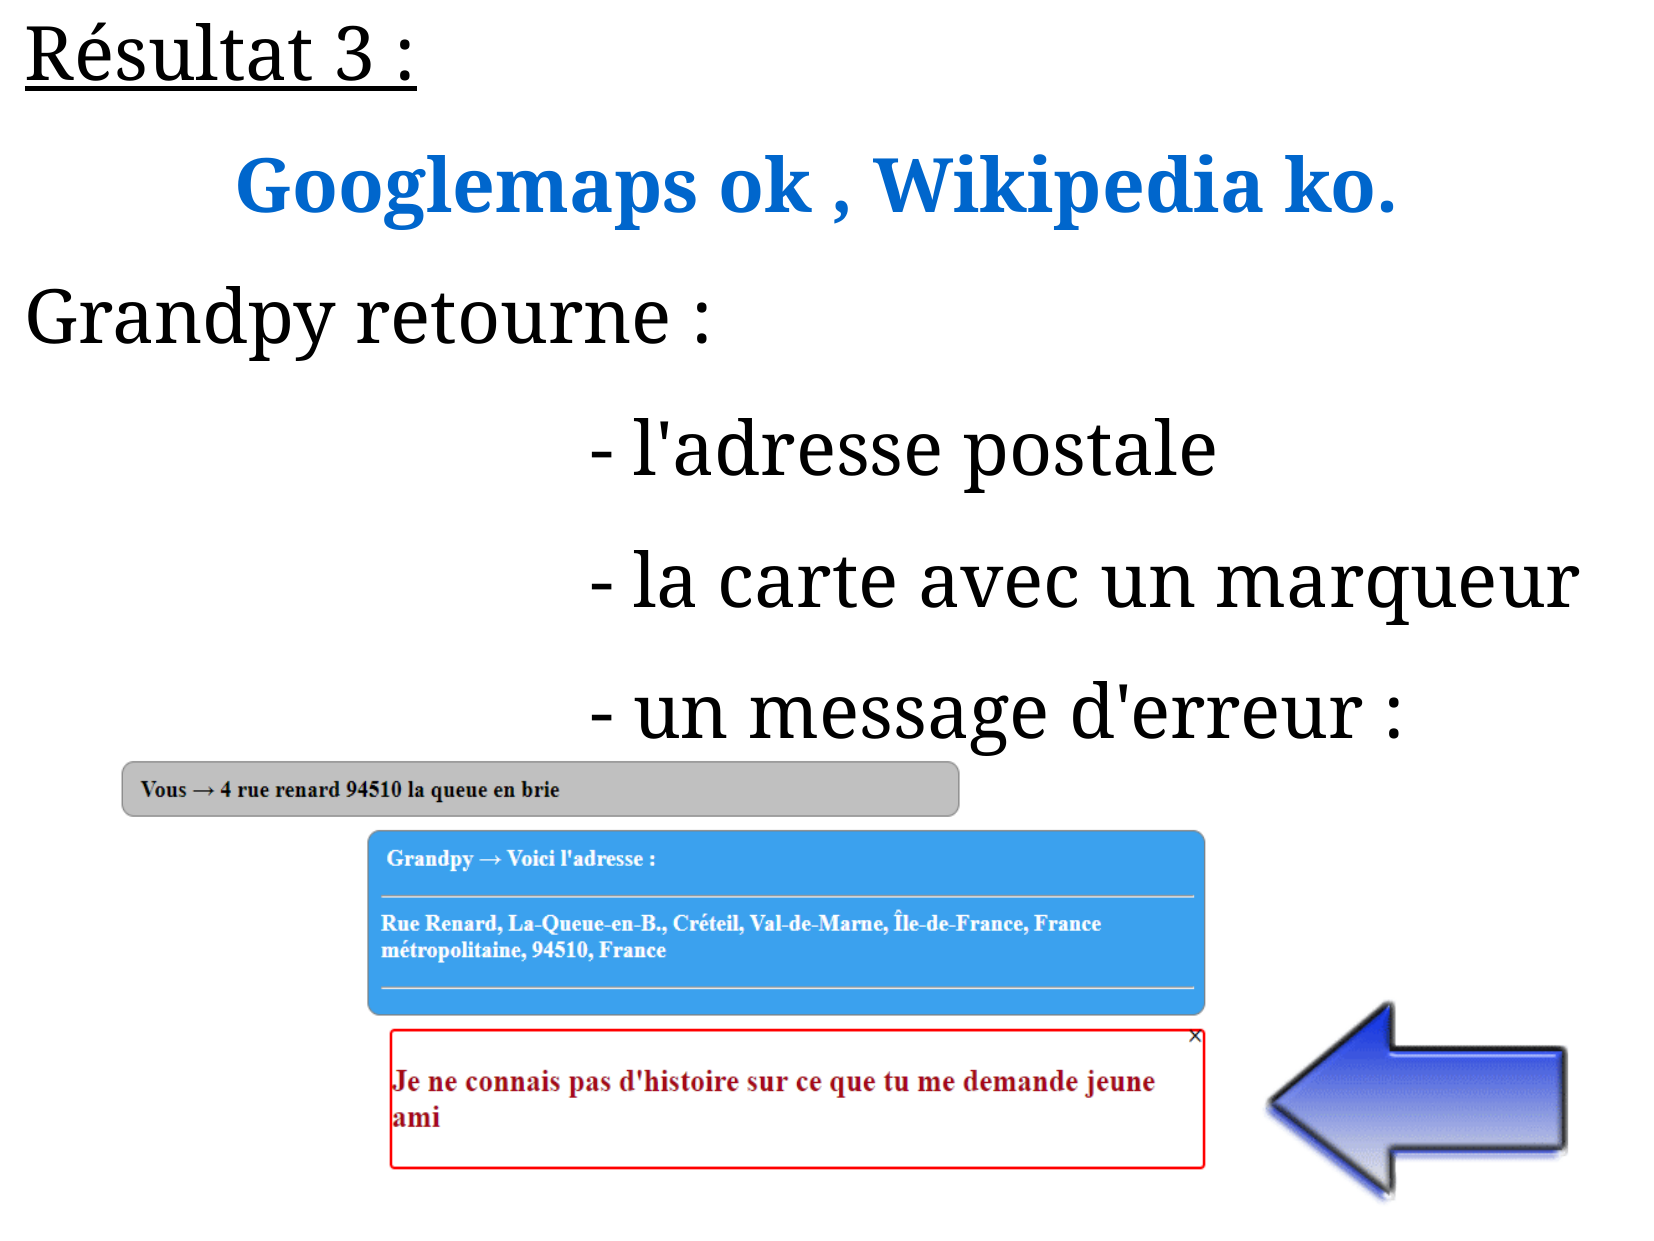

# Résultat 3 :
Googlemaps ok , Wikipedia ko.
Grandpy retourne :
 - l'adresse postale
 - la carte avec un marqueur
 - un message d'erreur :